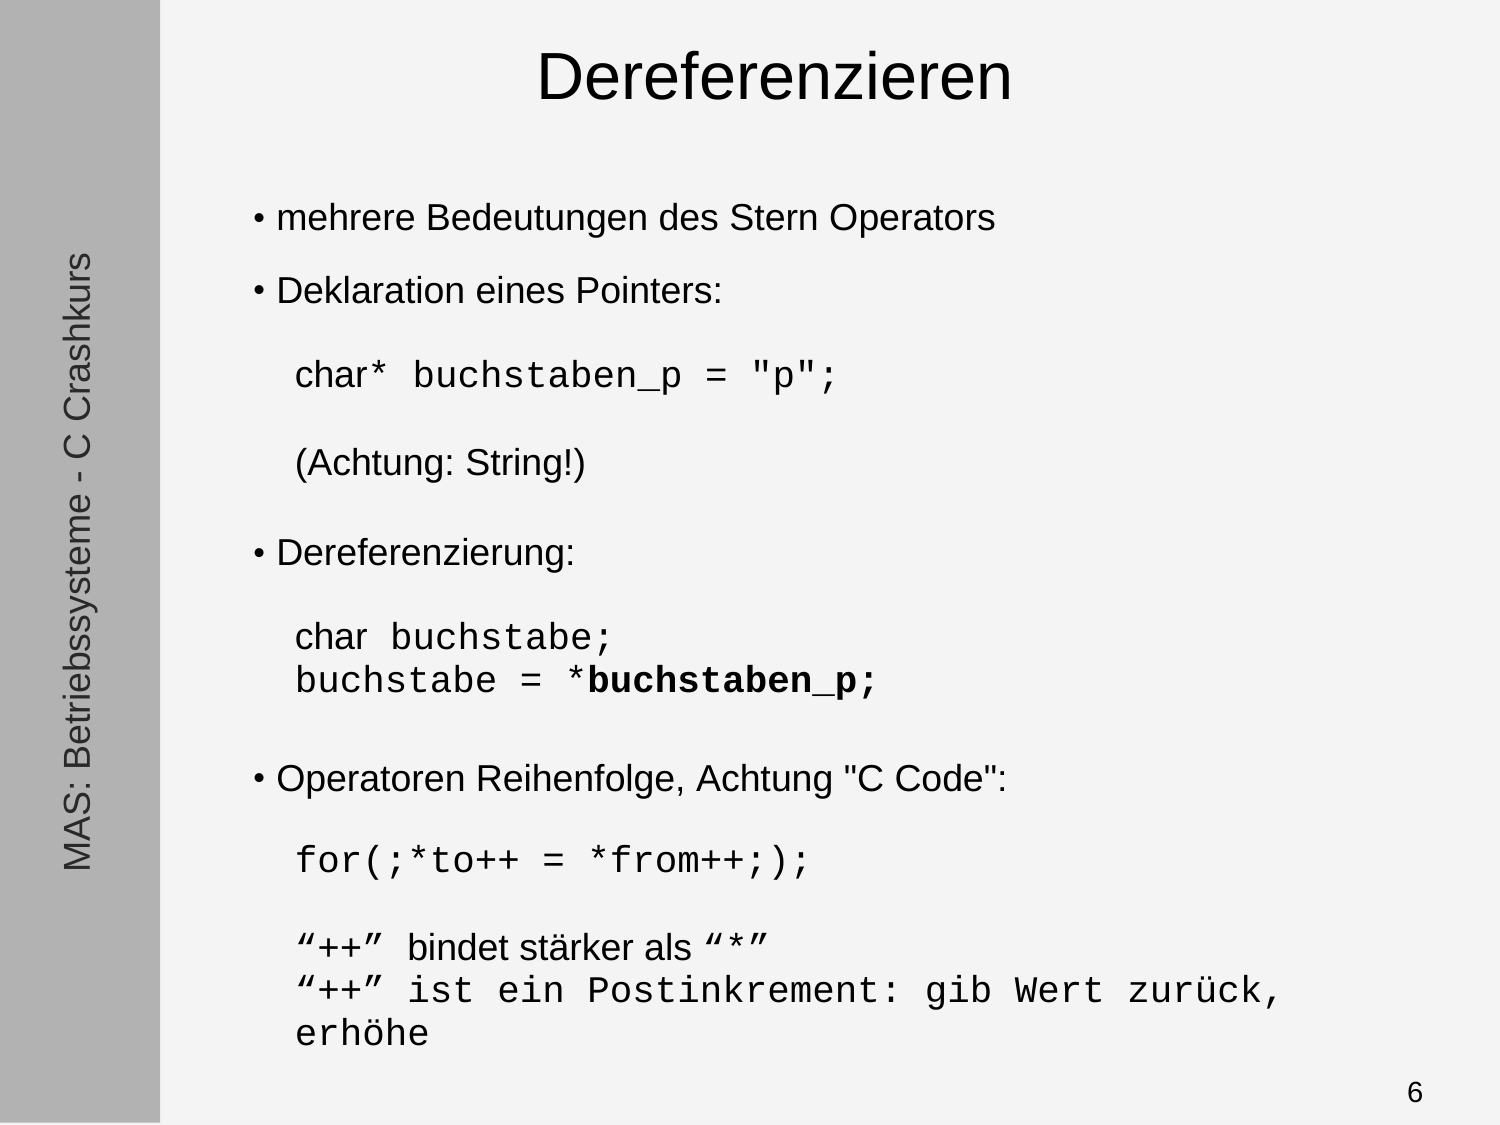

Dereferenzieren
mehrere Bedeutungen des Stern Operators
Deklaration eines Pointers:
char* buchstaben_p = "p";
(Achtung: String!)
Dereferenzierung:
char buchstabe;
buchstabe = *buchstaben_p;
Operatoren Reihenfolge, Achtung "C Code":
for(;*to++ = *from++;);
“++” bindet stärker als “*”
“++” ist ein Postinkrement: gib Wert zurück, erhöhe
MAS: Betriebssysteme - C Crashkurs